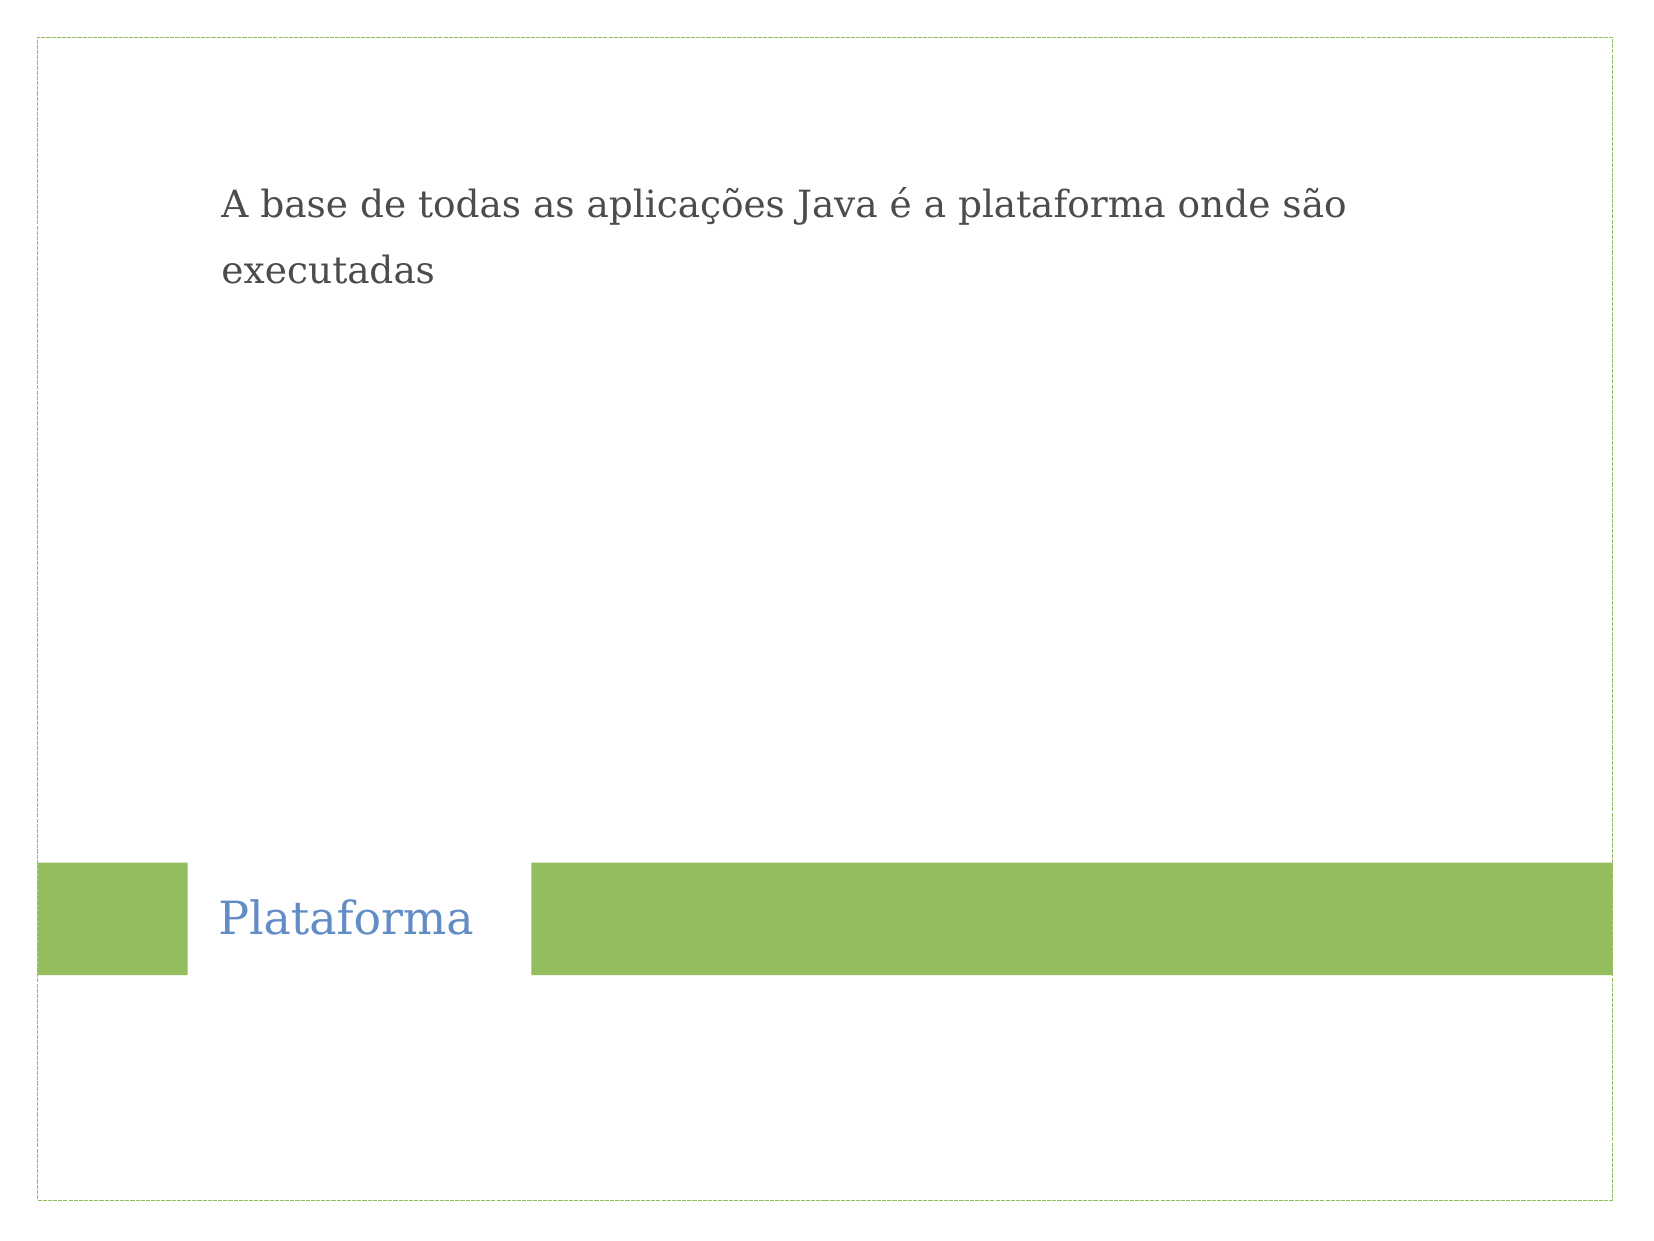

A base de todas as aplicações Java é a plataforma onde são executadas
Plataforma